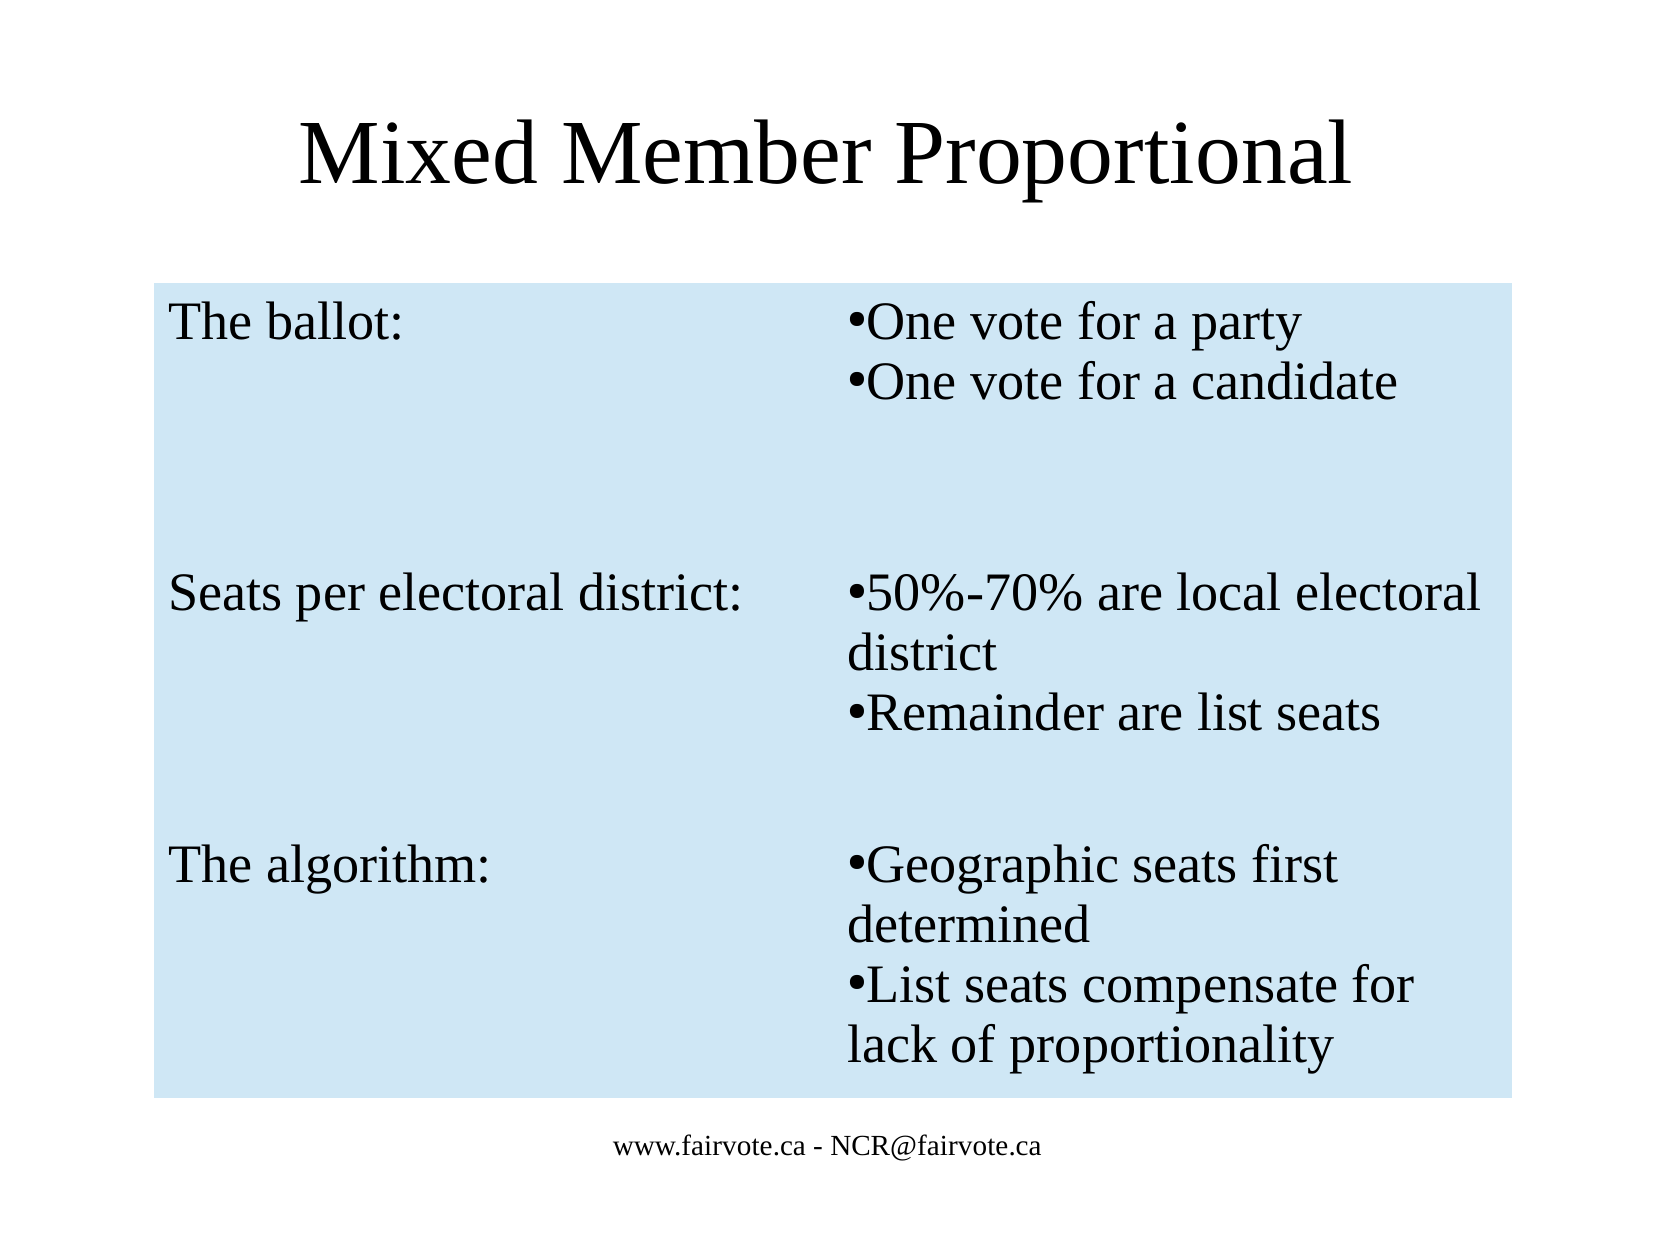

# Mixed Member Proportional
| The ballot: | One vote for a party One vote for a candidate |
| --- | --- |
| Seats per electoral district: | 50%-70% are local electoral district Remainder are list seats |
| The algorithm: | Geographic seats first determined List seats compensate for lack of proportionality |
www.fairvote.ca - NCR@fairvote.ca